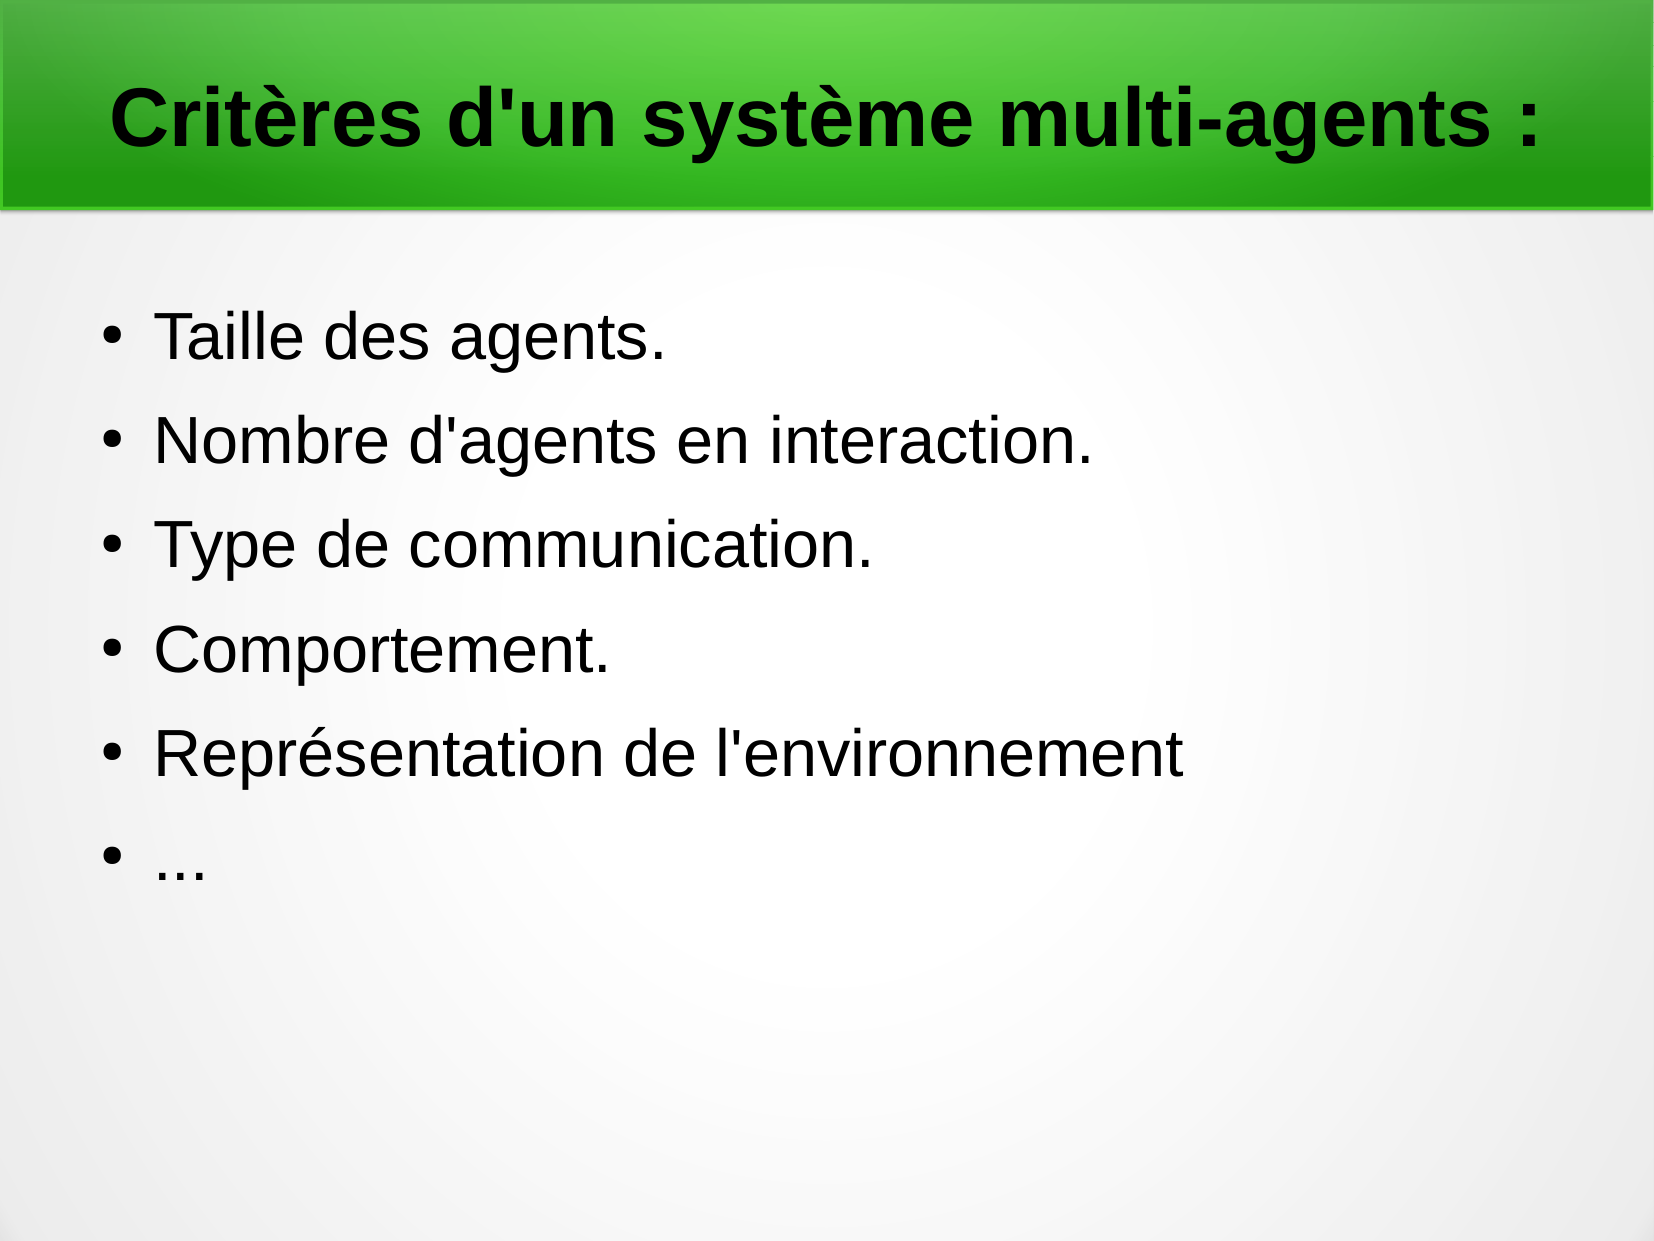

# Critères d'un système multi-agents :
Taille des agents.
Nombre d'agents en interaction.
Type de communication.
Comportement.
Représentation de l'environnement
...